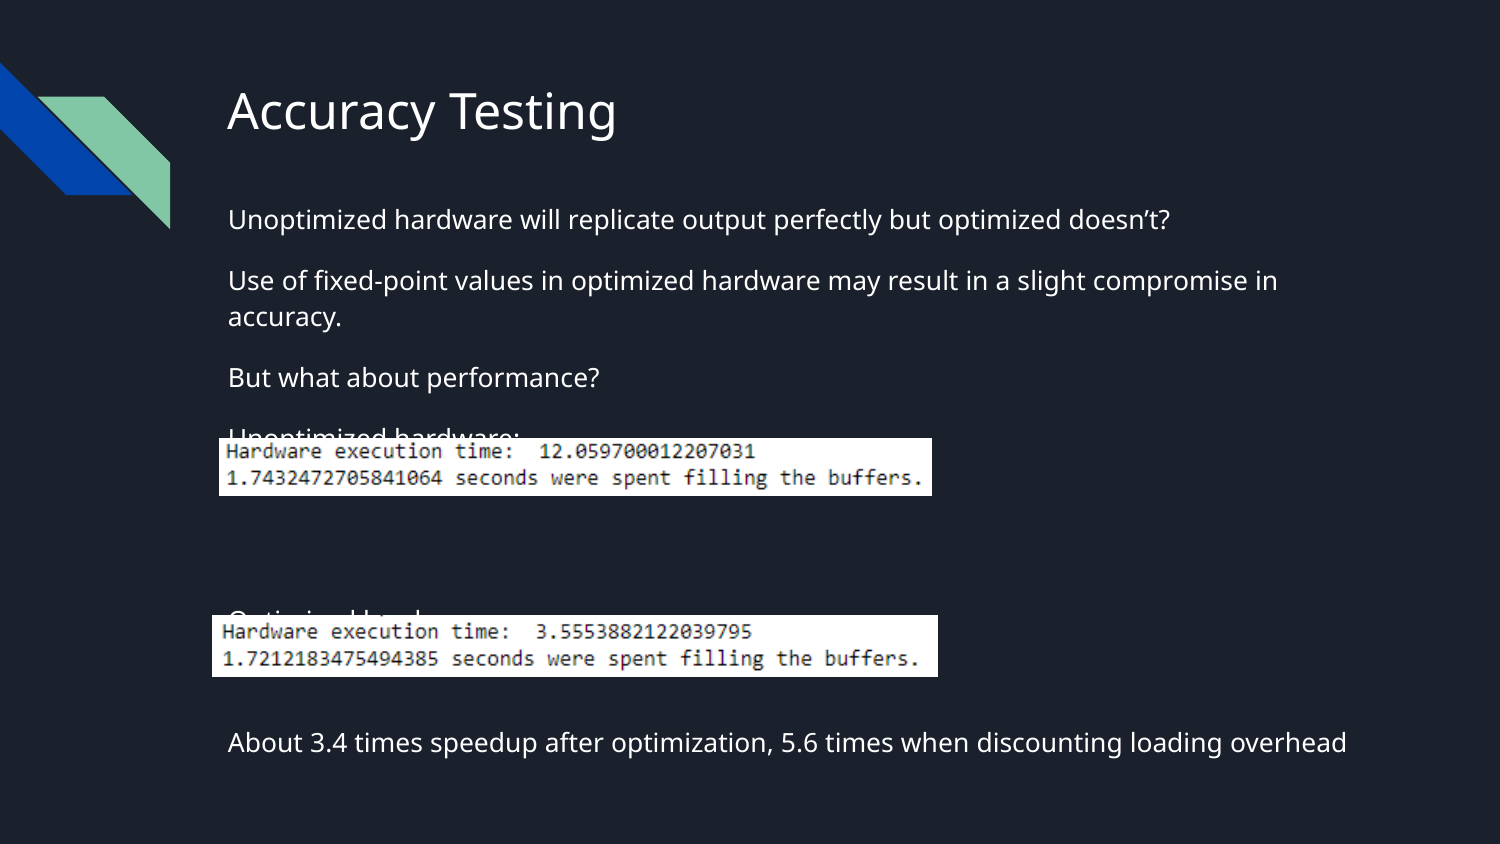

# Accuracy Testing
Unoptimized hardware will replicate output perfectly but optimized doesn’t?
Use of fixed-point values in optimized hardware may result in a slight compromise in accuracy.
But what about performance?
Unoptimized hardware:
Optimized hardware:
About 3.4 times speedup after optimization, 5.6 times when discounting loading overhead